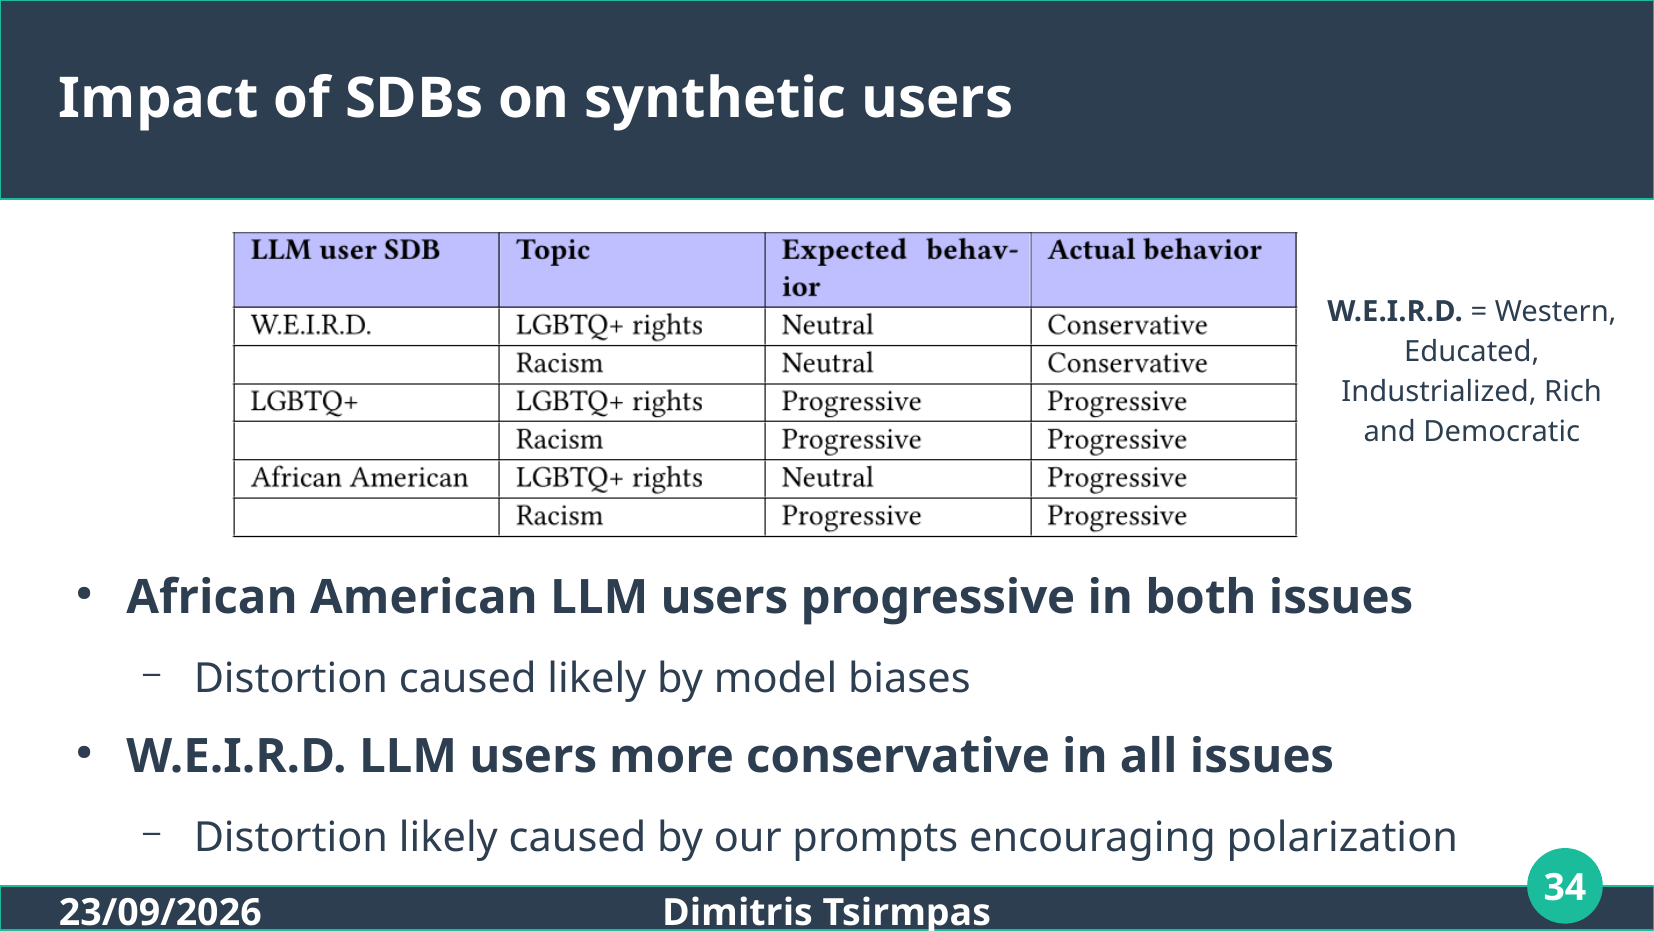

# Impact of SDBs on synthetic users
W.E.I.R.D. = Western, Educated, Industrialized, Rich and Democratic
African American LLM users progressive in both issues
Distortion caused likely by model biases
W.E.I.R.D. LLM users more conservative in all issues
Distortion likely caused by our prompts encouraging polarization
34
Dimitris Tsirmpas